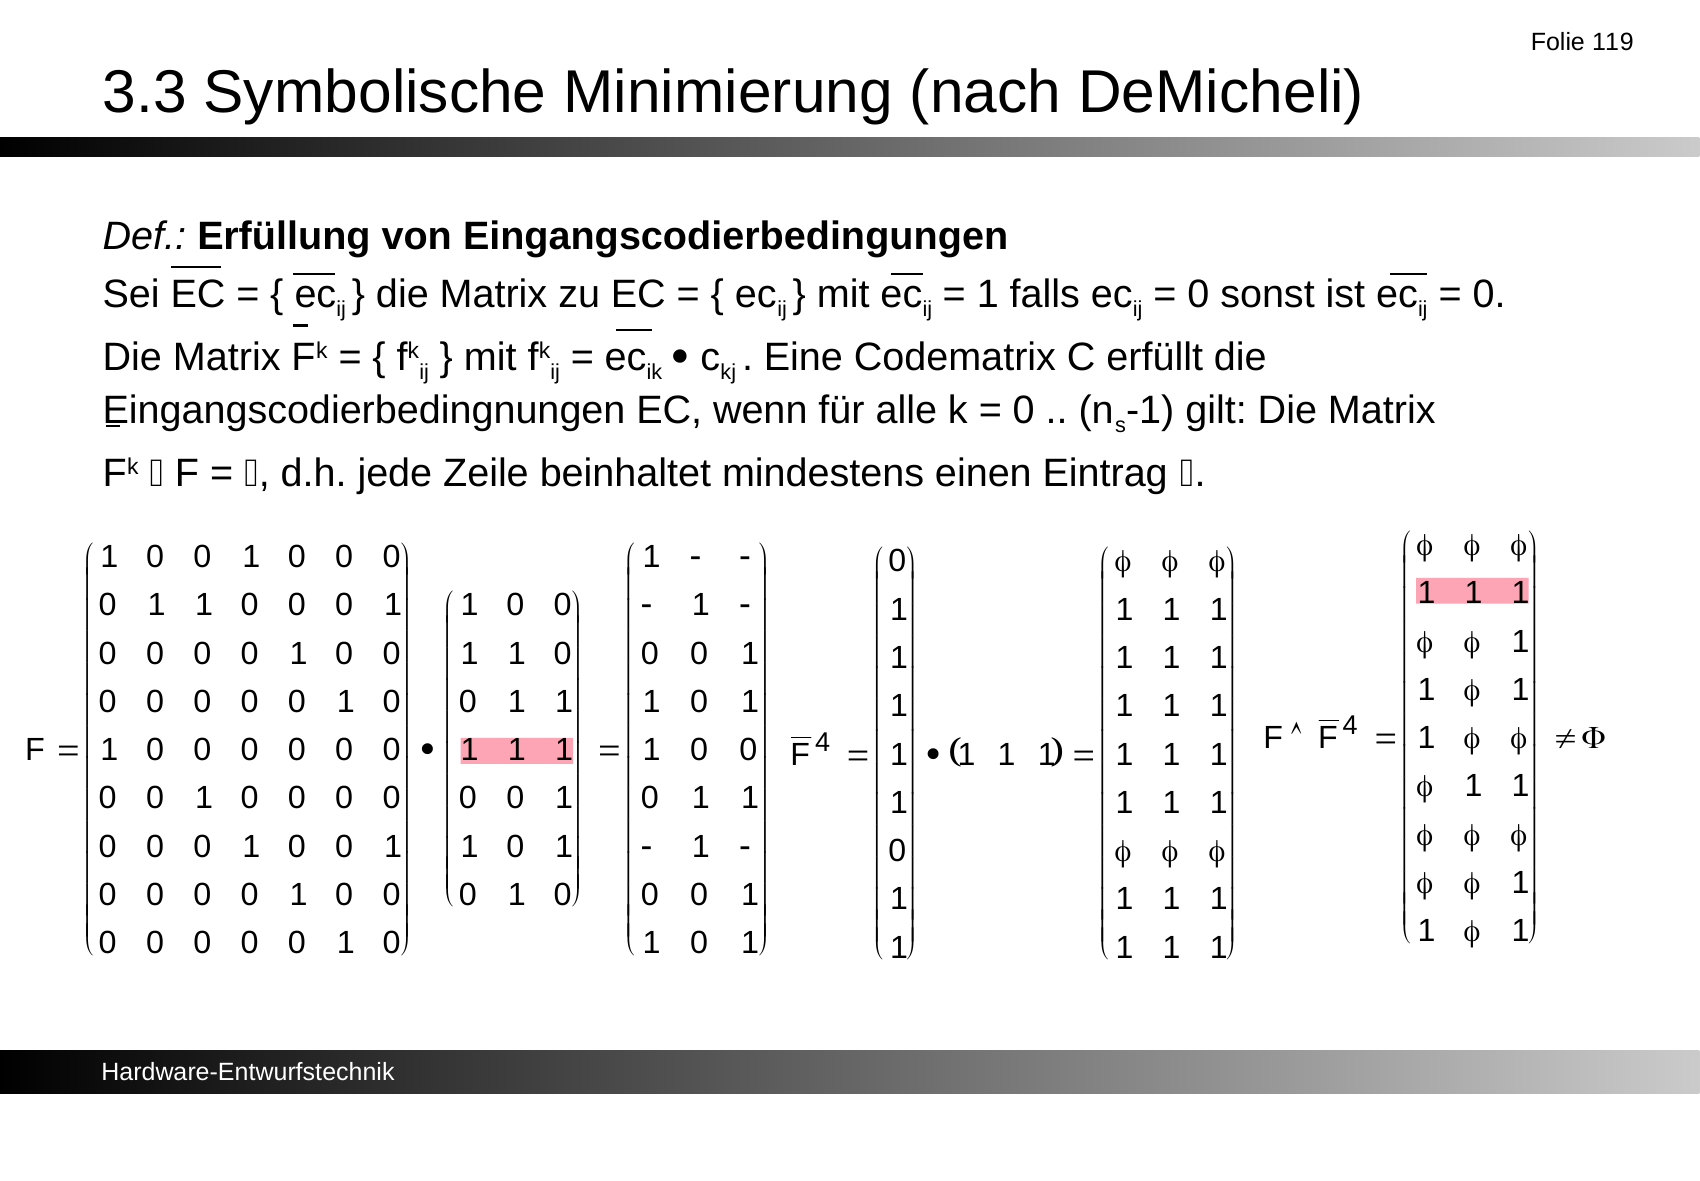

# 3.3 Symbolische Minimierung (nach DeMicheli)
Def.: Erfüllung von Eingangscodierbedingungen
Sei EC = { ecij } die Matrix zu EC = { ecij } mit ecij = 1 falls ecij = 0 sonst ist ecij = 0.
Die Matrix Fk = { fkij } mit fkij = ecik  ckj . Eine Codematrix C erfüllt die Eingangscodierbedingnungen EC, wenn für alle k = 0 .. (ns-1) gilt: Die Matrix
Fk  F = , d.h. jede Zeile beinhaltet mindestens einen Eintrag .